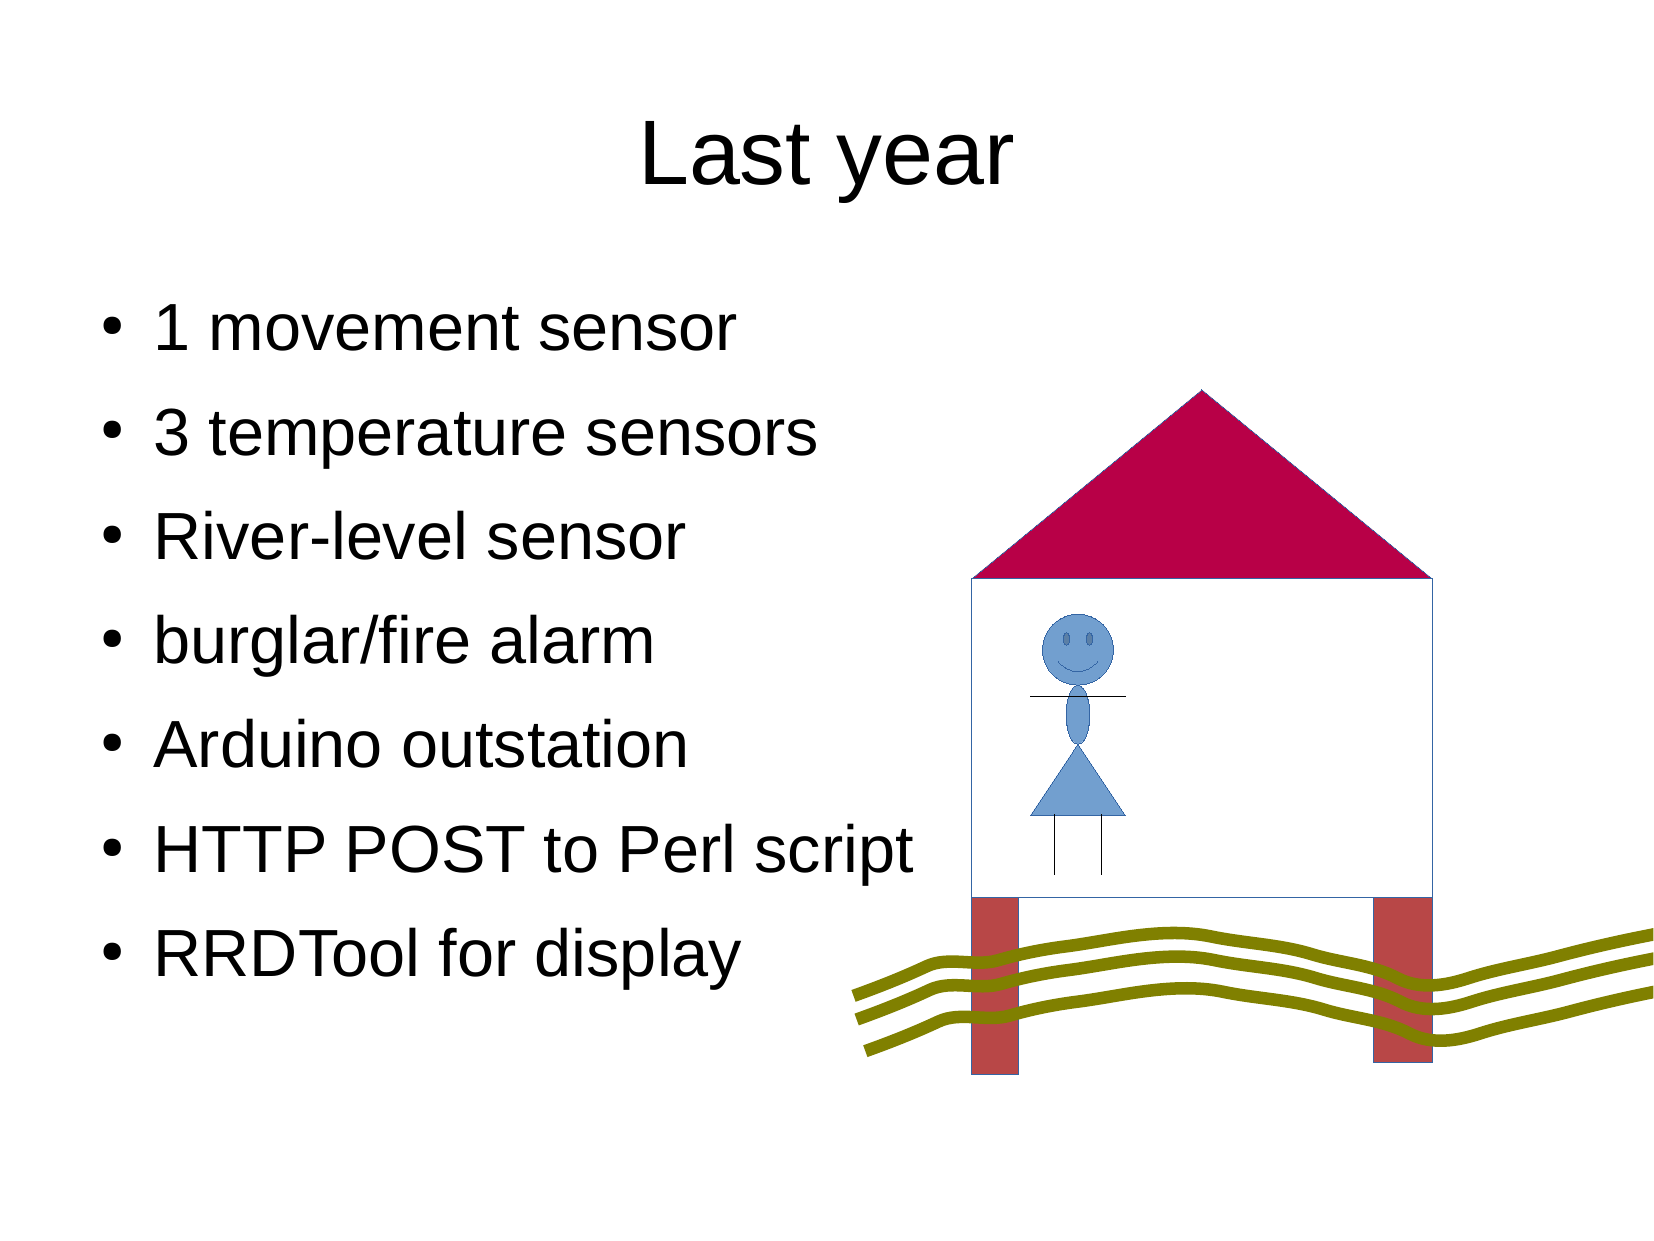

# Last year
1 movement sensor
3 temperature sensors
River-level sensor
burglar/fire alarm
Arduino outstation
HTTP POST to Perl script
RRDTool for display